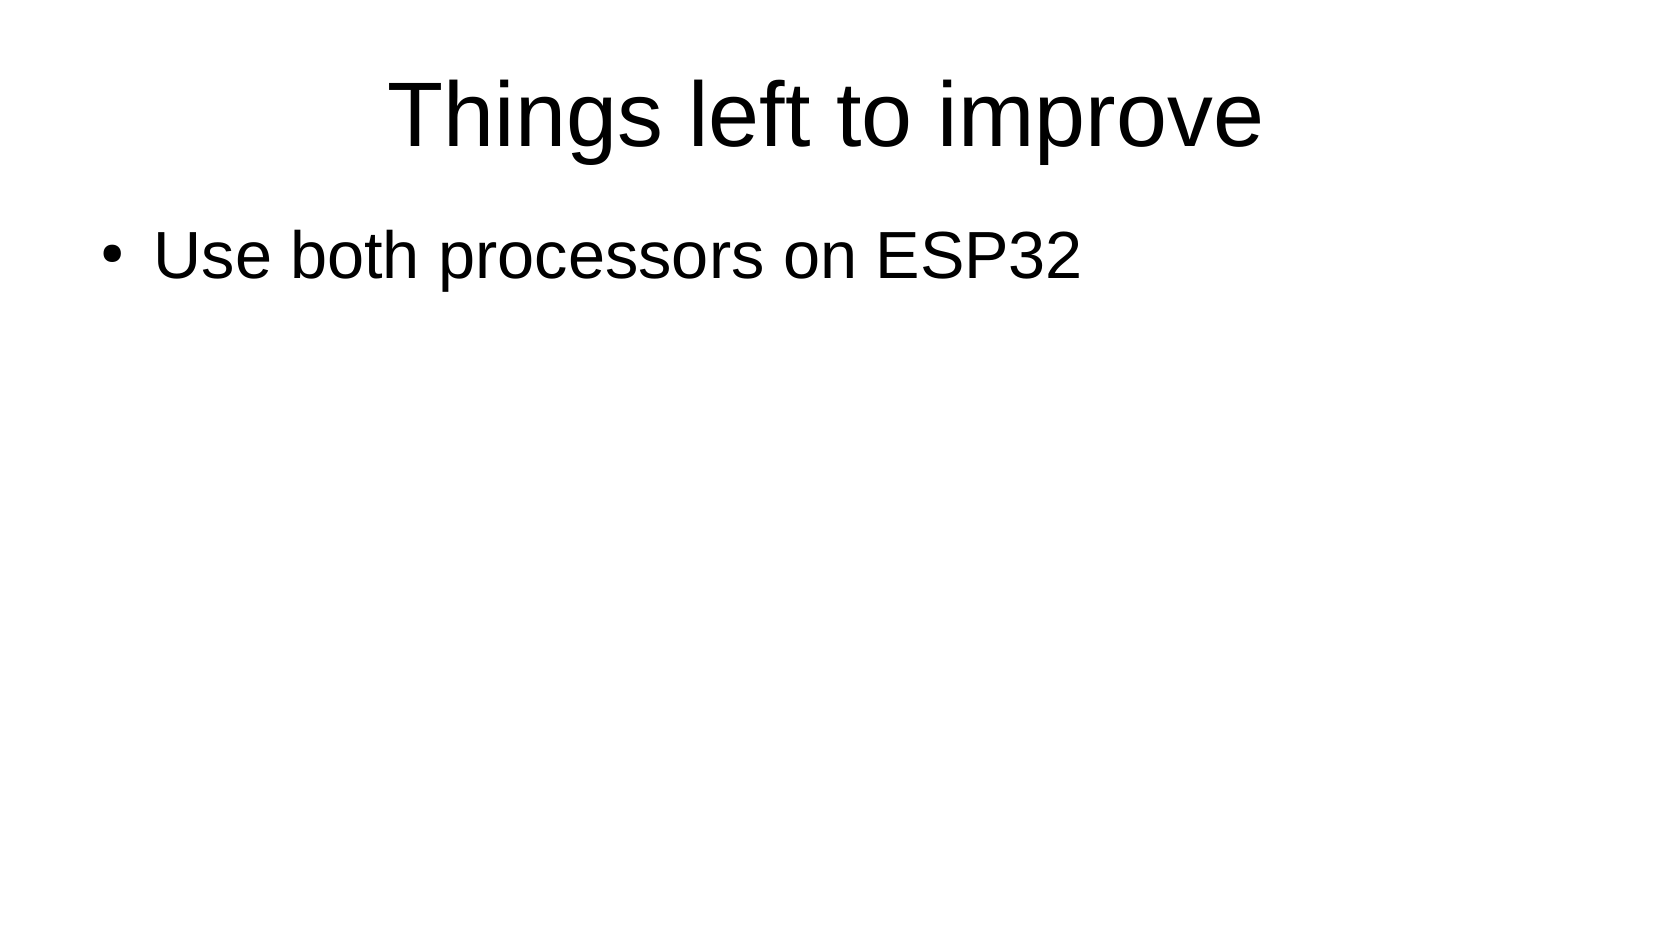

# Things left to improve
Use both processors on ESP32